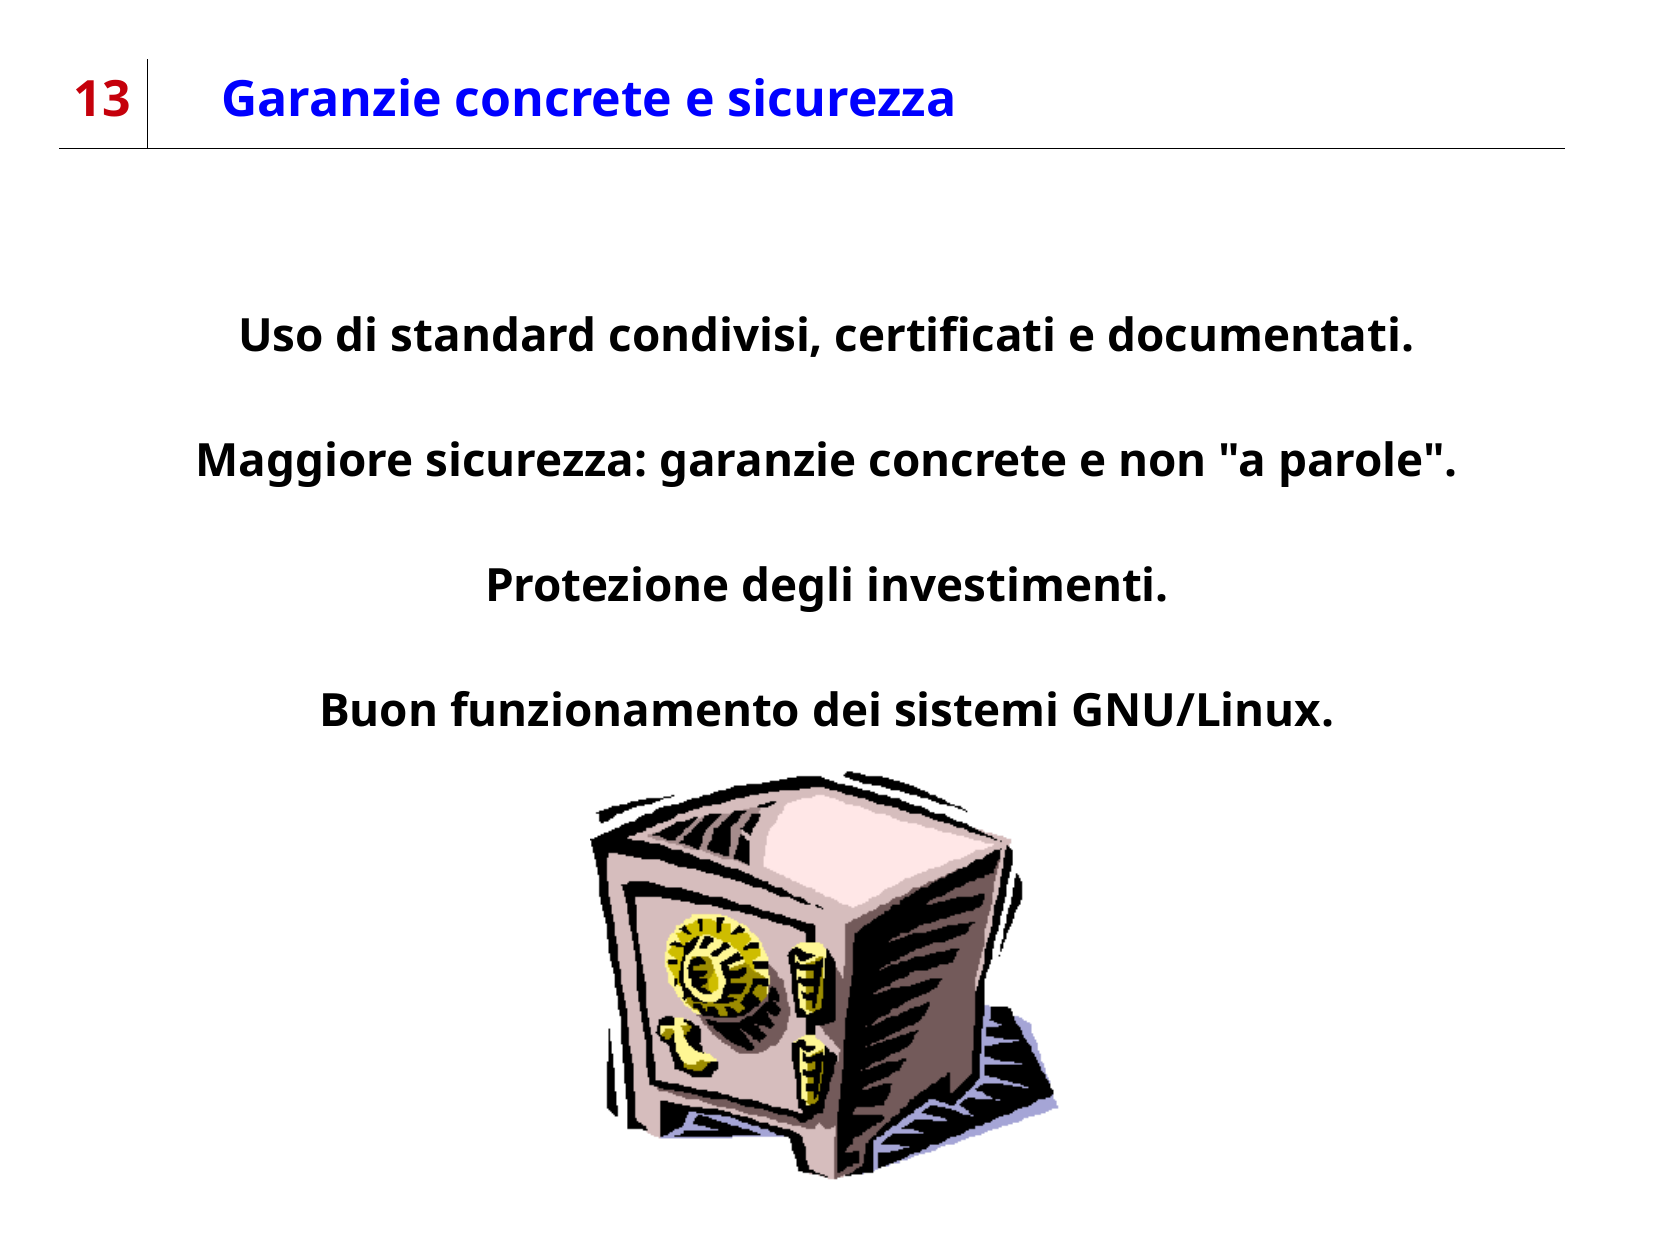

13		Garanzie concrete e sicurezza
Uso di standard condivisi, certificati e documentati.
Maggiore sicurezza: garanzie concrete e non "a parole".
Protezione degli investimenti.
Buon funzionamento dei sistemi GNU/Linux.